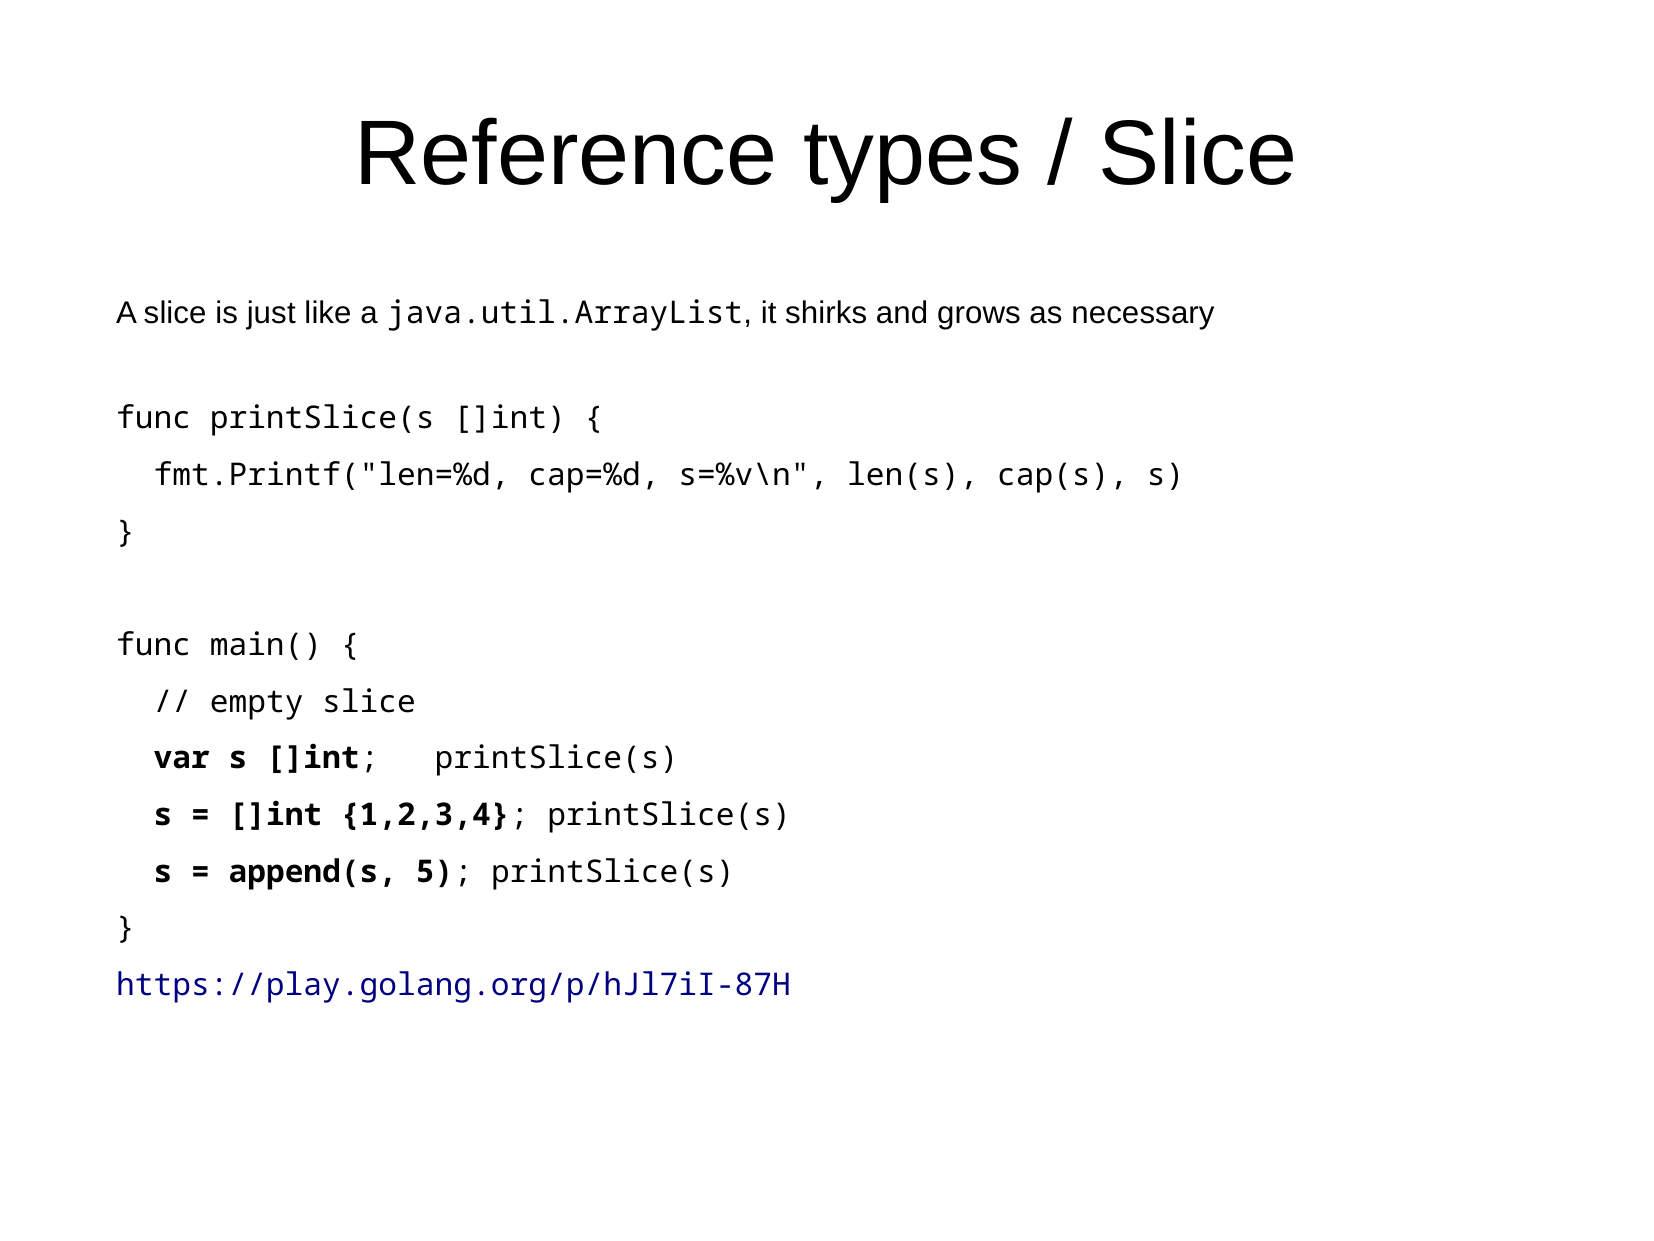

# Reference types / Slice
A slice is just like a java.util.ArrayList, it shirks and grows as necessary
func printSlice(s []int) {
 fmt.Printf("len=%d, cap=%d, s=%v\n", len(s), cap(s), s)
}
func main() {
 // empty slice
 var s []int; printSlice(s)
 s = []int {1,2,3,4}; printSlice(s)
 s = append(s, 5); printSlice(s)
}
https://play.golang.org/p/hJl7iI-87H